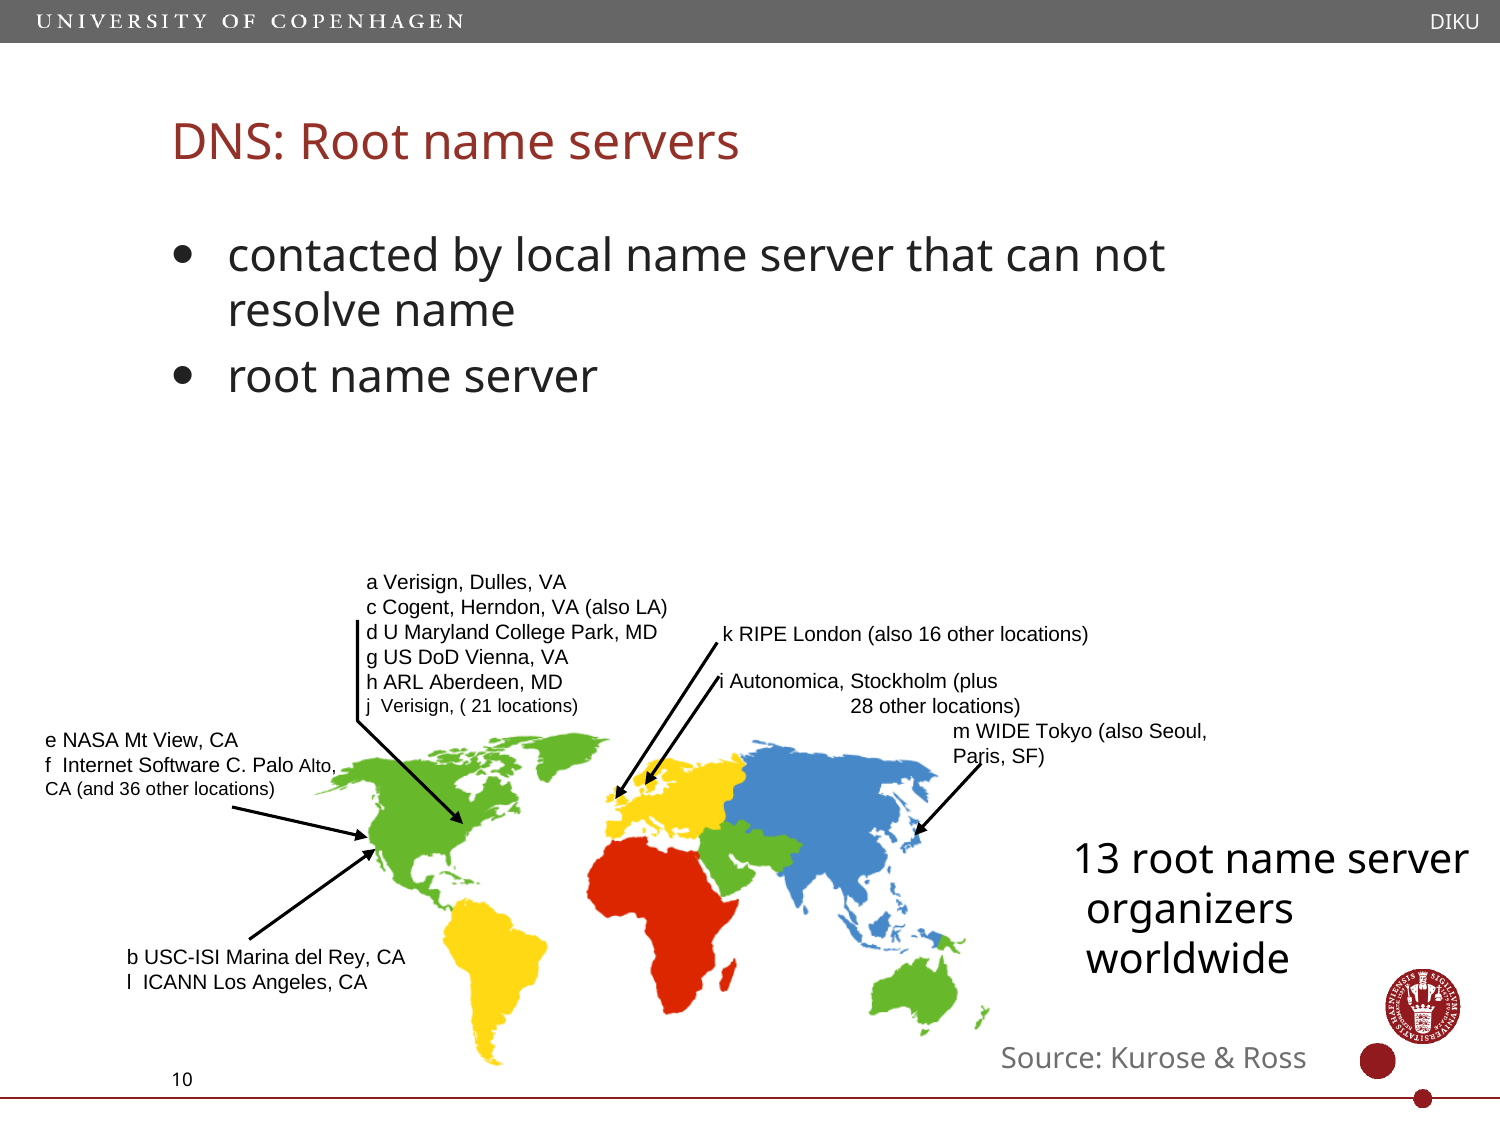

DIKU
# DNS: Root name servers
contacted by local name server that can not resolve name
root name server
a Verisign, Dulles, VA
c Cogent, Herndon, VA (also LA)
d U Maryland College Park, MD
g US DoD Vienna, VA
h ARL Aberdeen, MD
j Verisign, ( 21 locations)
k RIPE London (also 16 other locations)
i Autonomica, Stockholm (plus 28 other locations)
m WIDE Tokyo (also Seoul, Paris, SF)
e NASA Mt View, CA
f Internet Software C. Palo Alto, CA (and 36 other locations)
 13 root name server organizers worldwide
b USC-ISI Marina del Rey, CA
l ICANN Los Angeles, CA
Source: Kurose & Ross